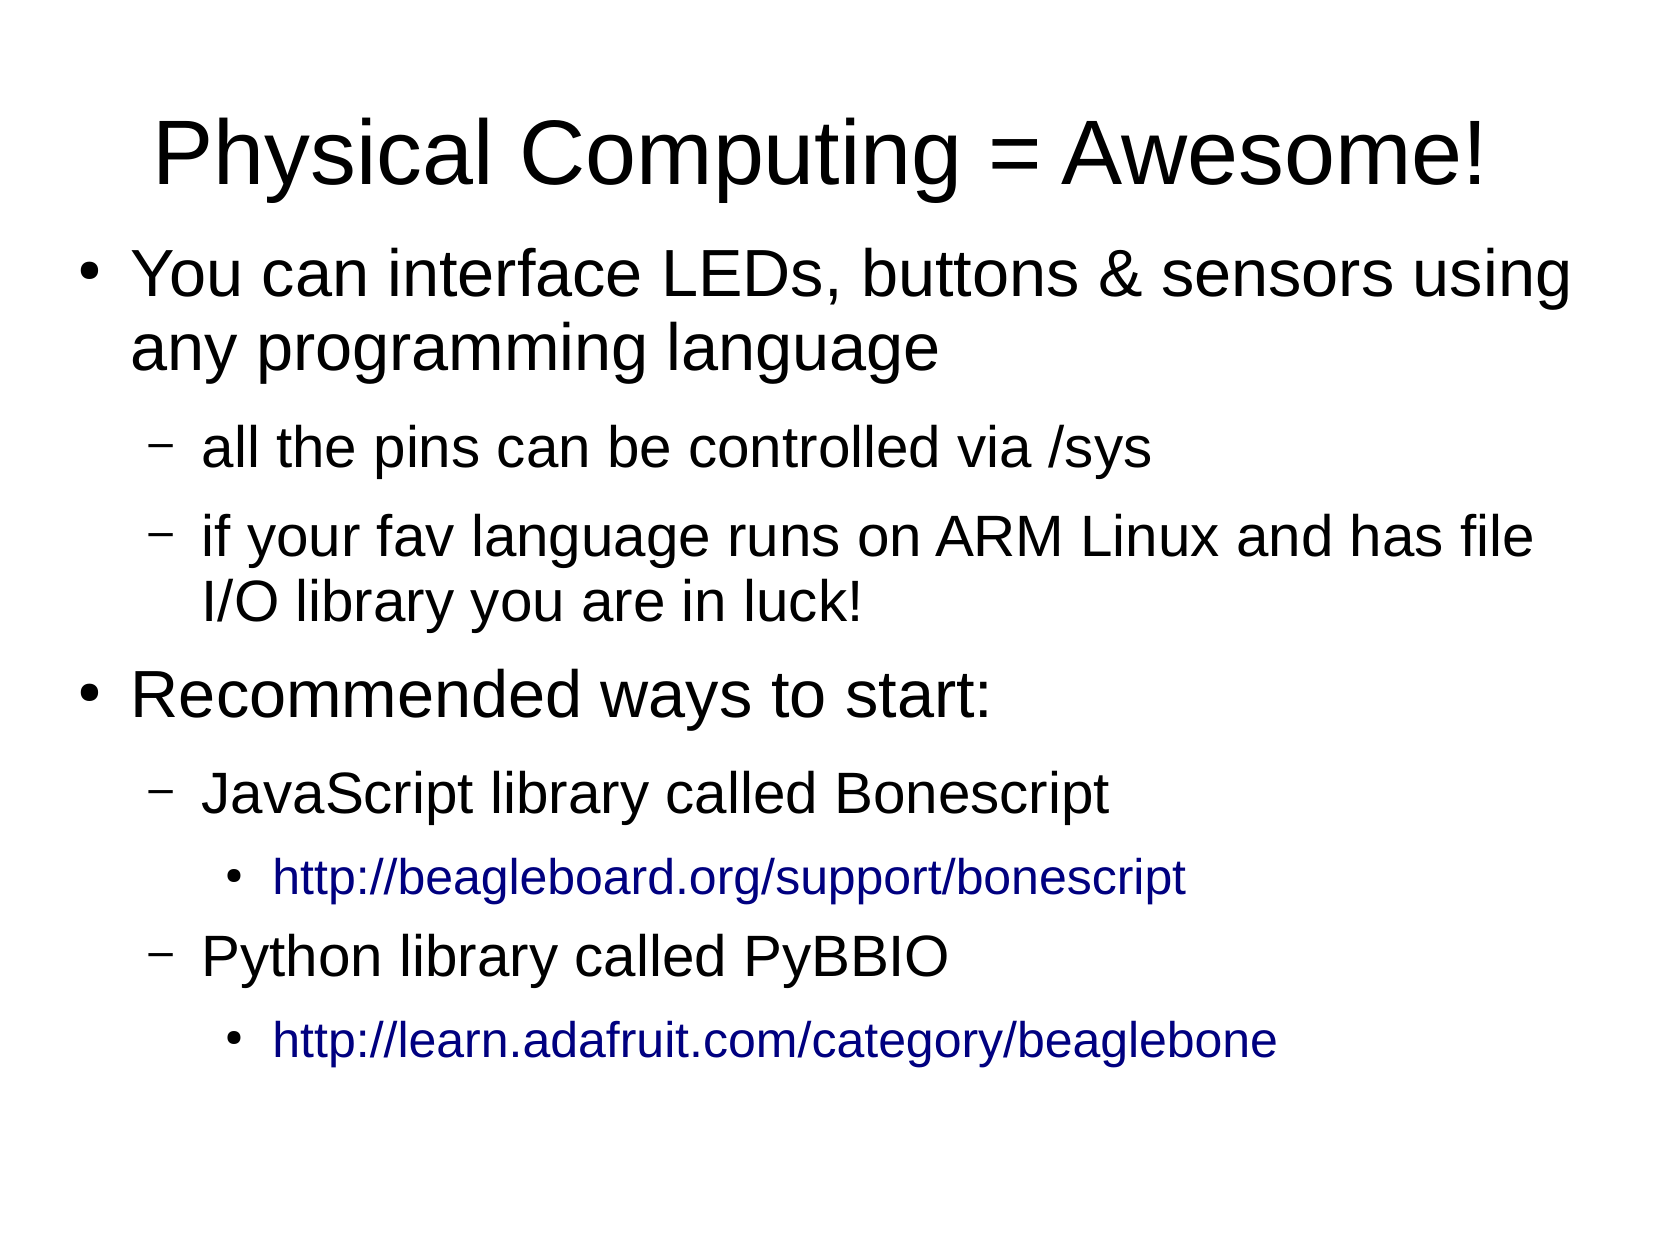

# Physical Computing = Awesome!
You can interface LEDs, buttons & sensors using any programming language
all the pins can be controlled via /sys
if your fav language runs on ARM Linux and has file I/O library you are in luck!
Recommended ways to start:
JavaScript library called Bonescript
http://beagleboard.org/support/bonescript
Python library called PyBBIO
http://learn.adafruit.com/category/beaglebone